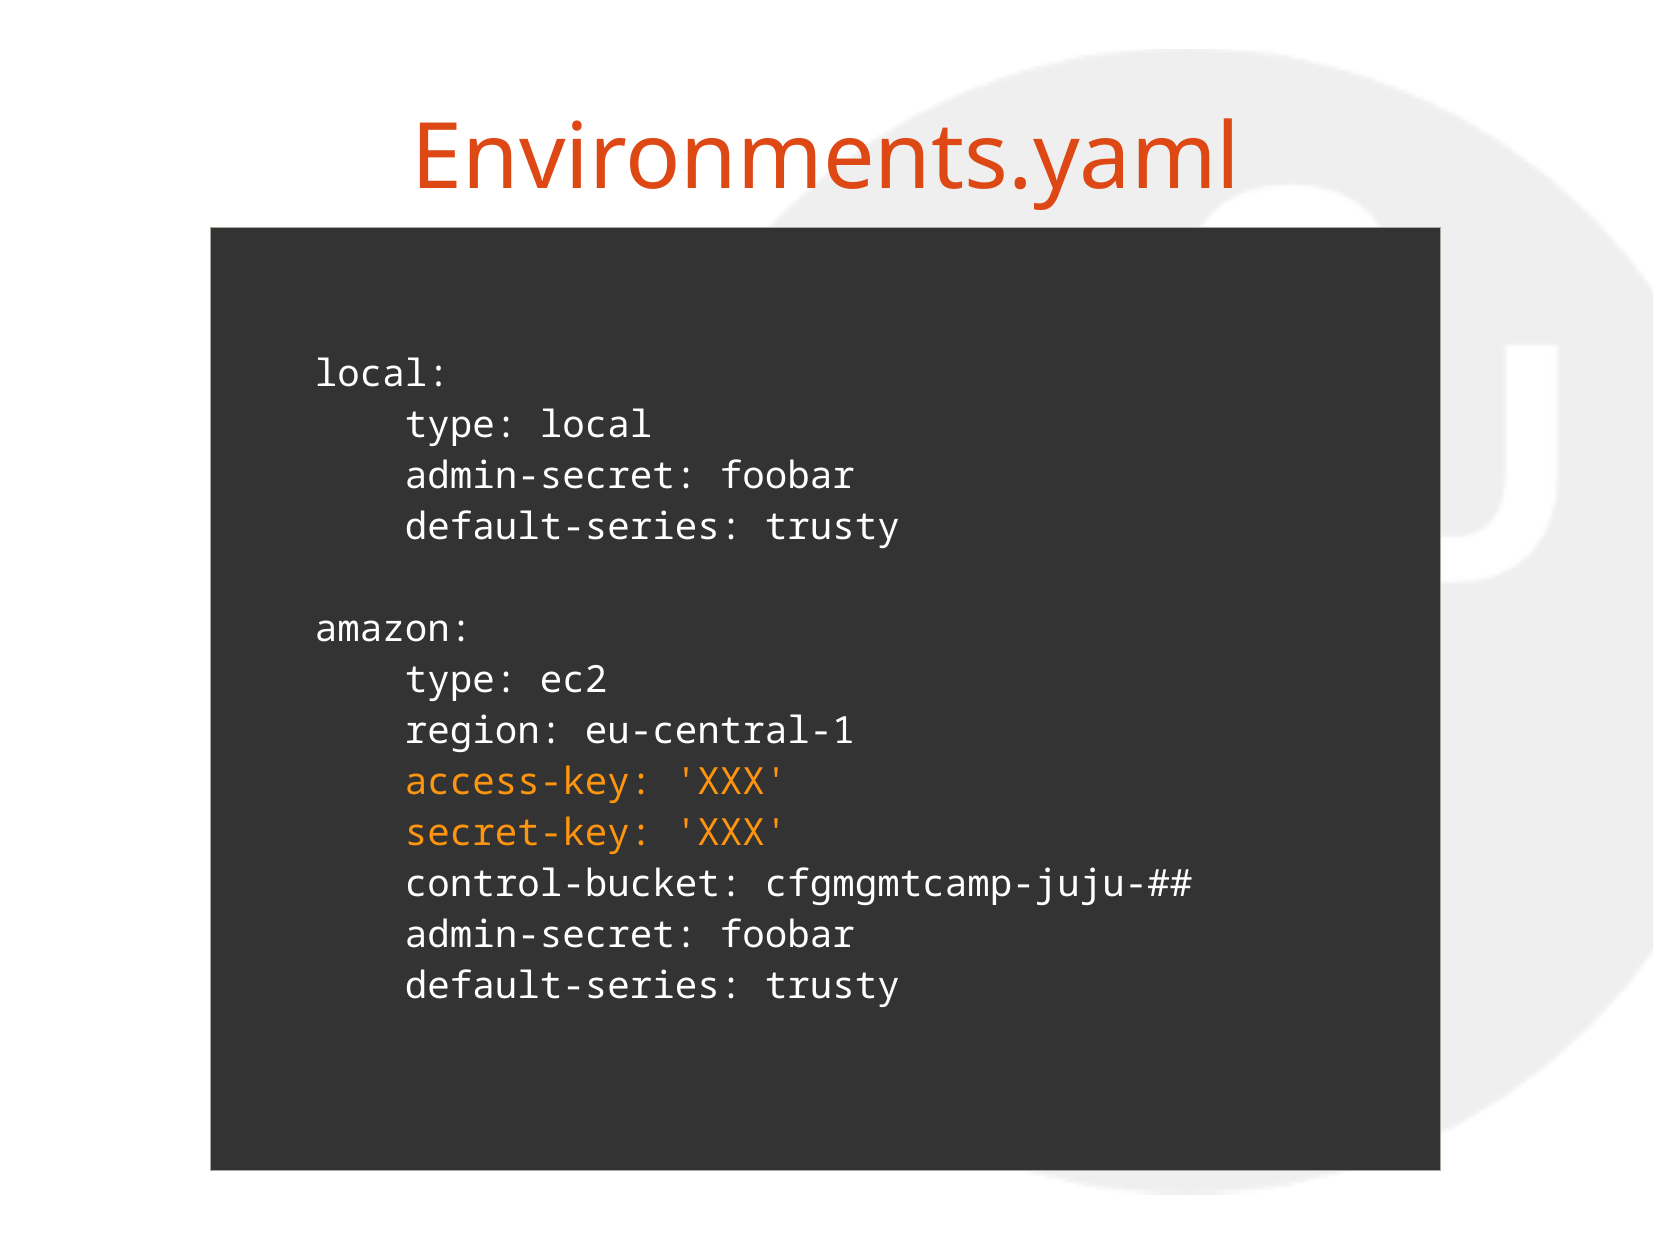

# Environments.yaml
 local:
 type: local
 admin-secret: foobar
 default-series: trusty
 amazon:
 type: ec2
 region: eu-central-1
 access-key: 'XXX'
 secret-key: 'XXX'
 control-bucket: cfgmgmtcamp-juju-##
 admin-secret: foobar
 default-series: trusty